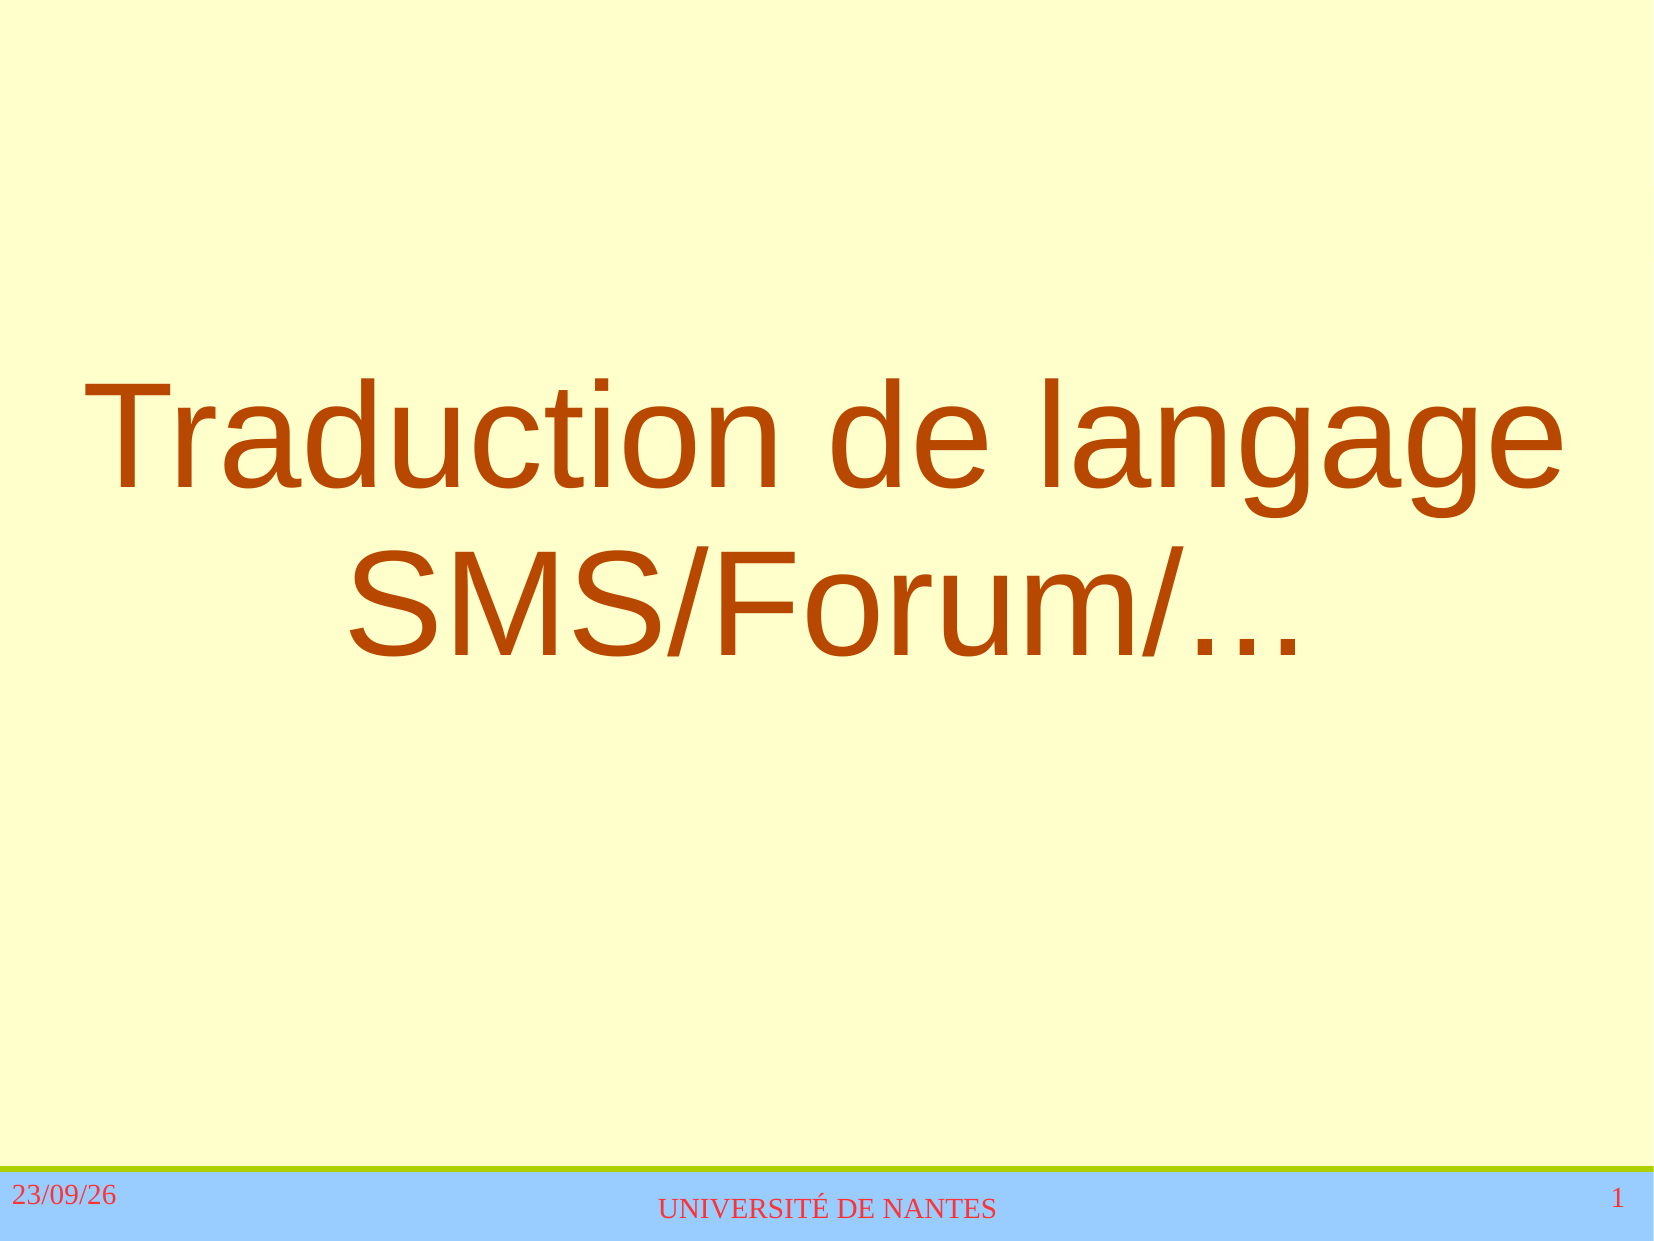

# Traduction de langage
SMS/Forum/...
1
UNIVERSITÉ DE NANTES